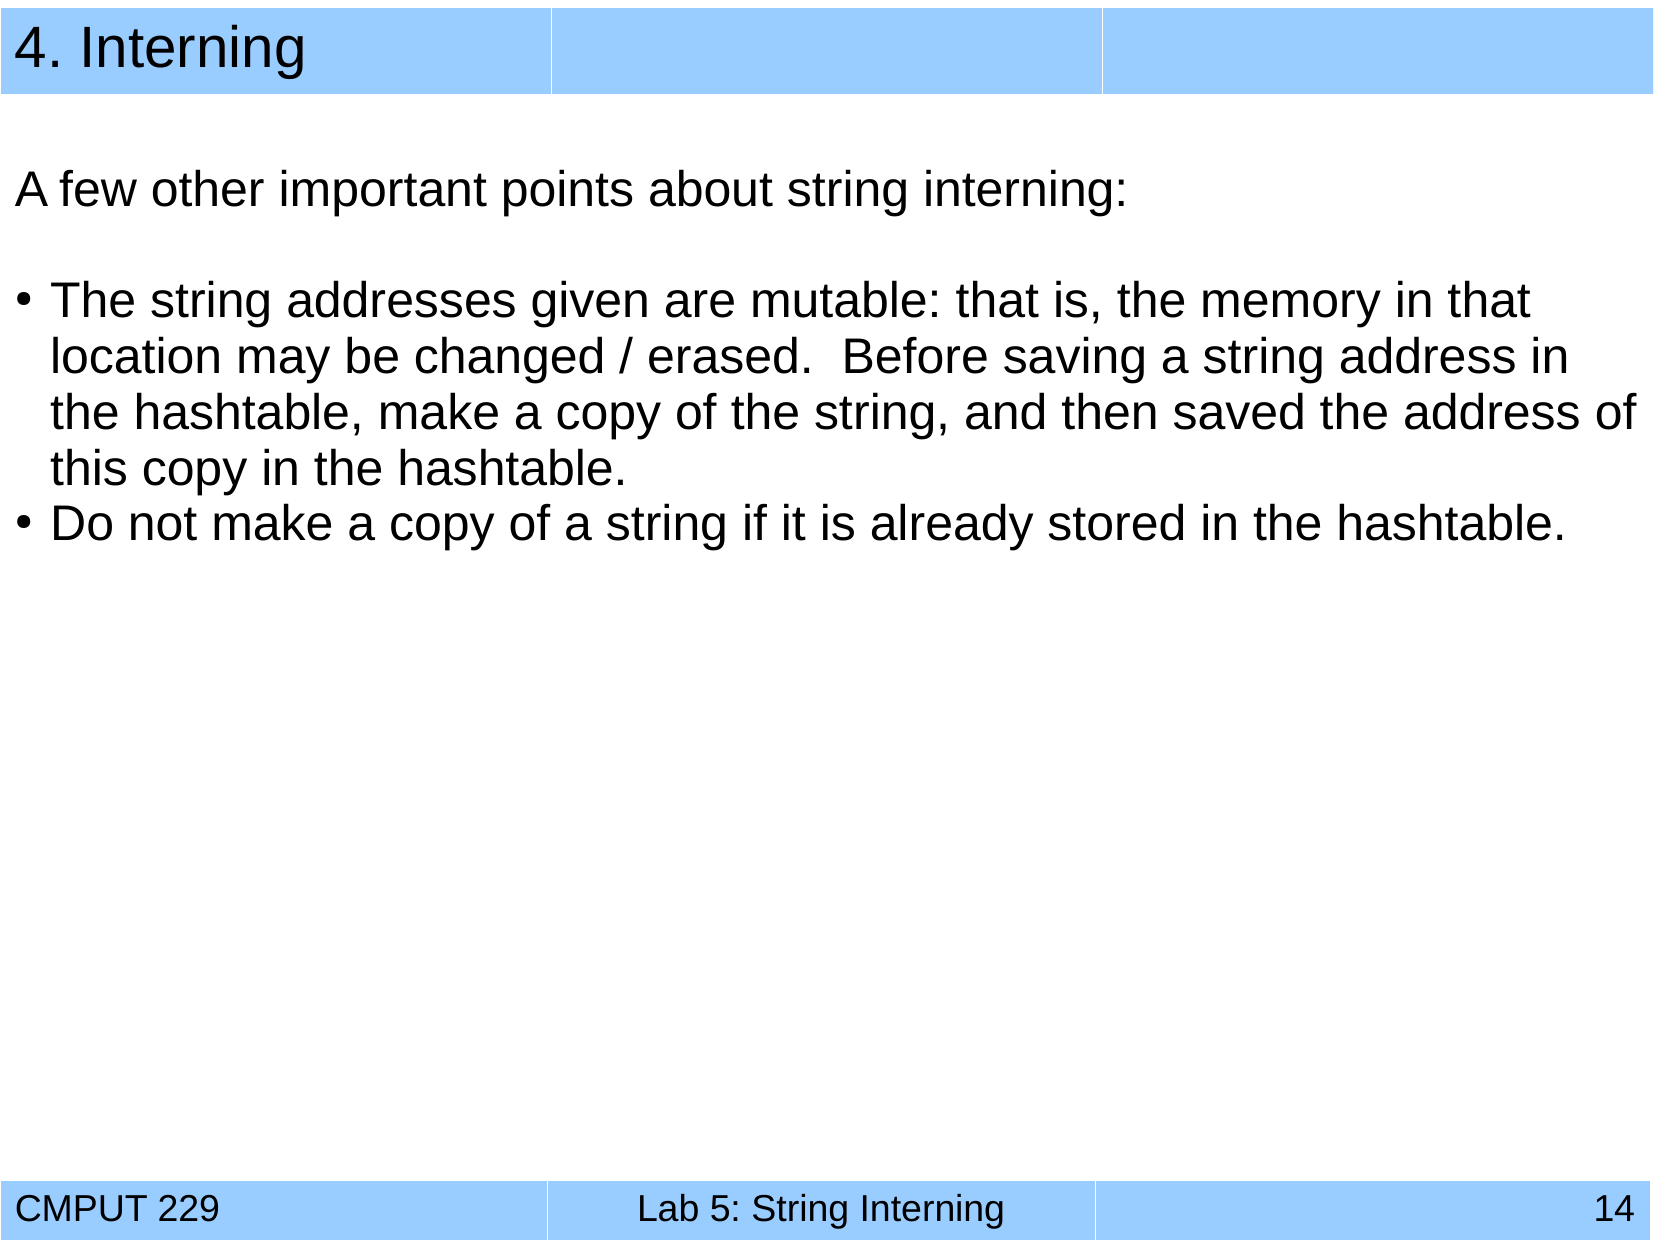

| 4. Interning | | |
| --- | --- | --- |
A few other important points about string interning:
The string addresses given are mutable: that is, the memory in that location may be changed / erased. Before saving a string address in the hashtable, make a copy of the string, and then saved the address of this copy in the hashtable.
Do not make a copy of a string if it is already stored in the hashtable.
| CMPUT 229 | Lab 5: String Interning | |
| --- | --- | --- |